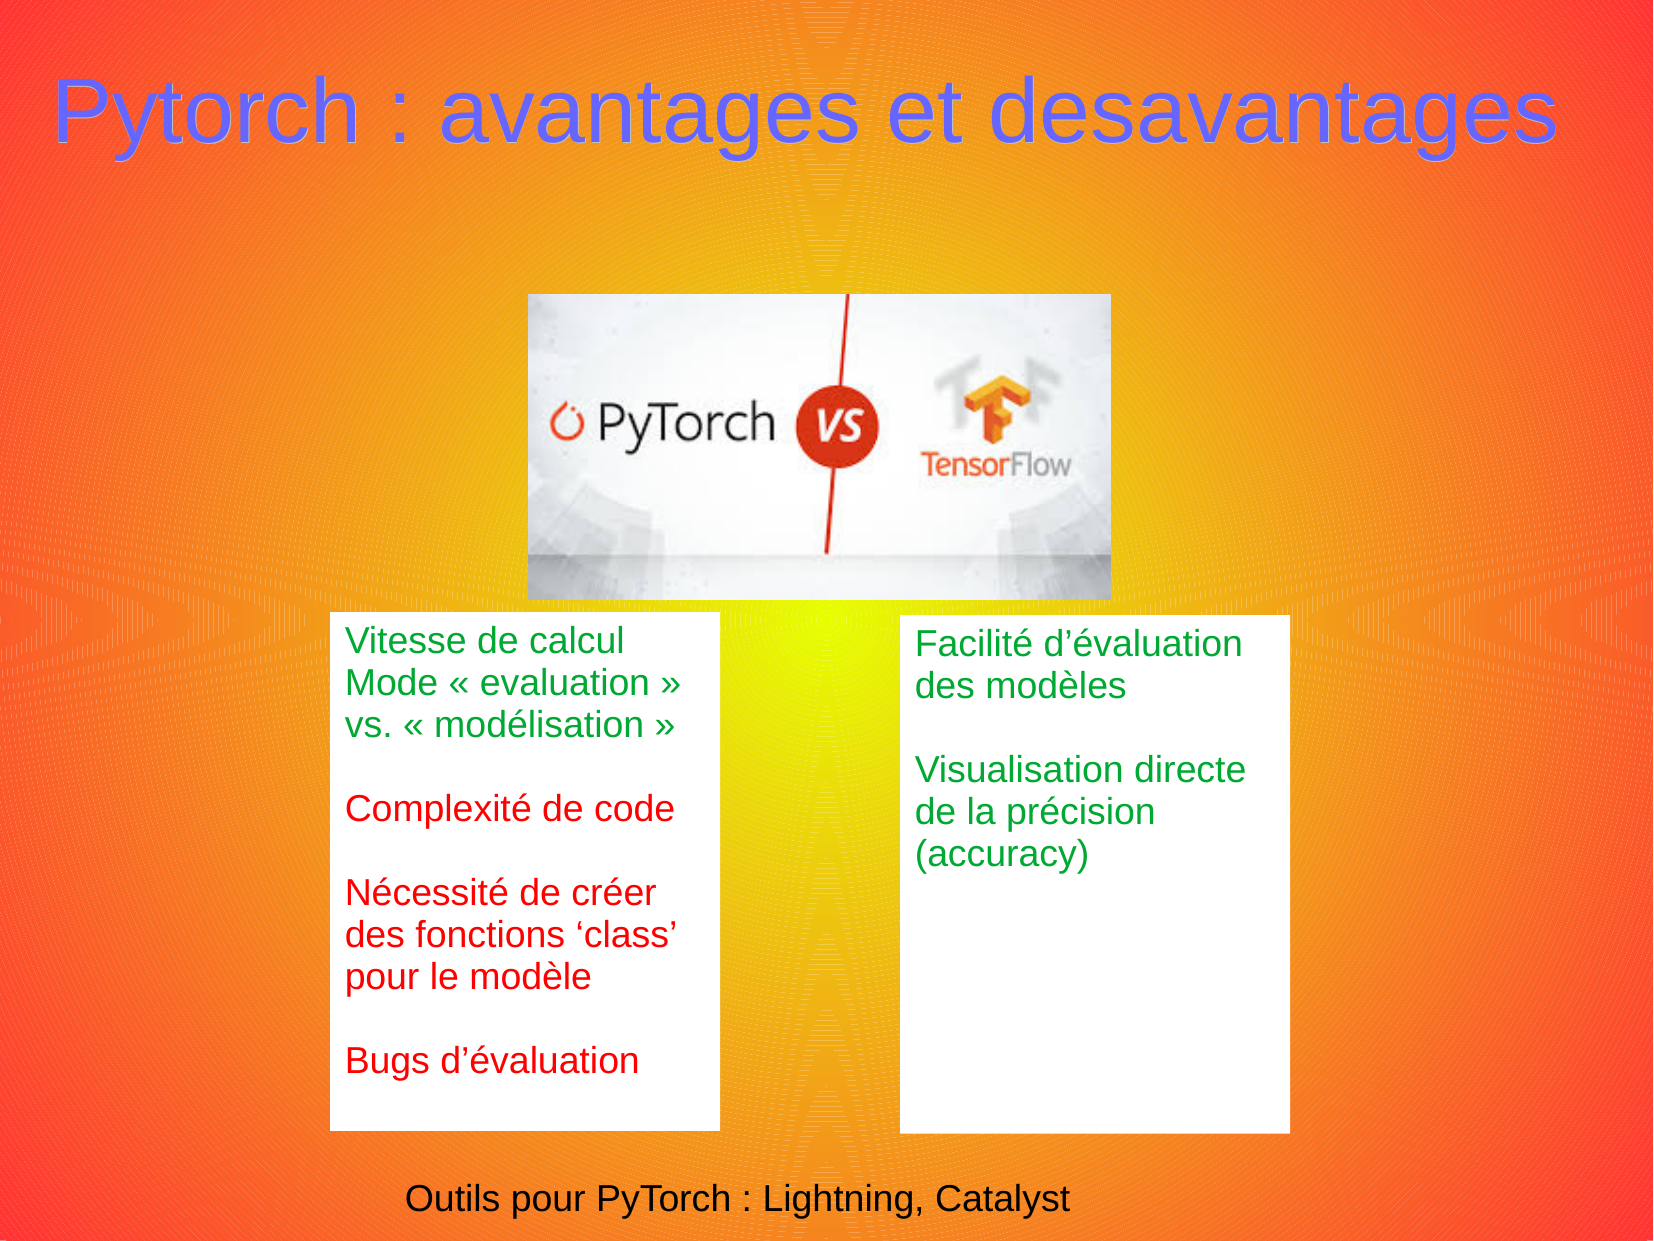

# Pytorch : avantages et desavantages
Vitesse de calcul
Mode « evaluation » vs. « modélisation »
Complexité de code
Nécessité de créer des fonctions ‘class’ pour le modèle
Bugs d’évaluation
Facilité d’évaluation des modèles
Visualisation directe de la précision (accuracy)
Outils pour PyTorch : Lightning, Catalyst